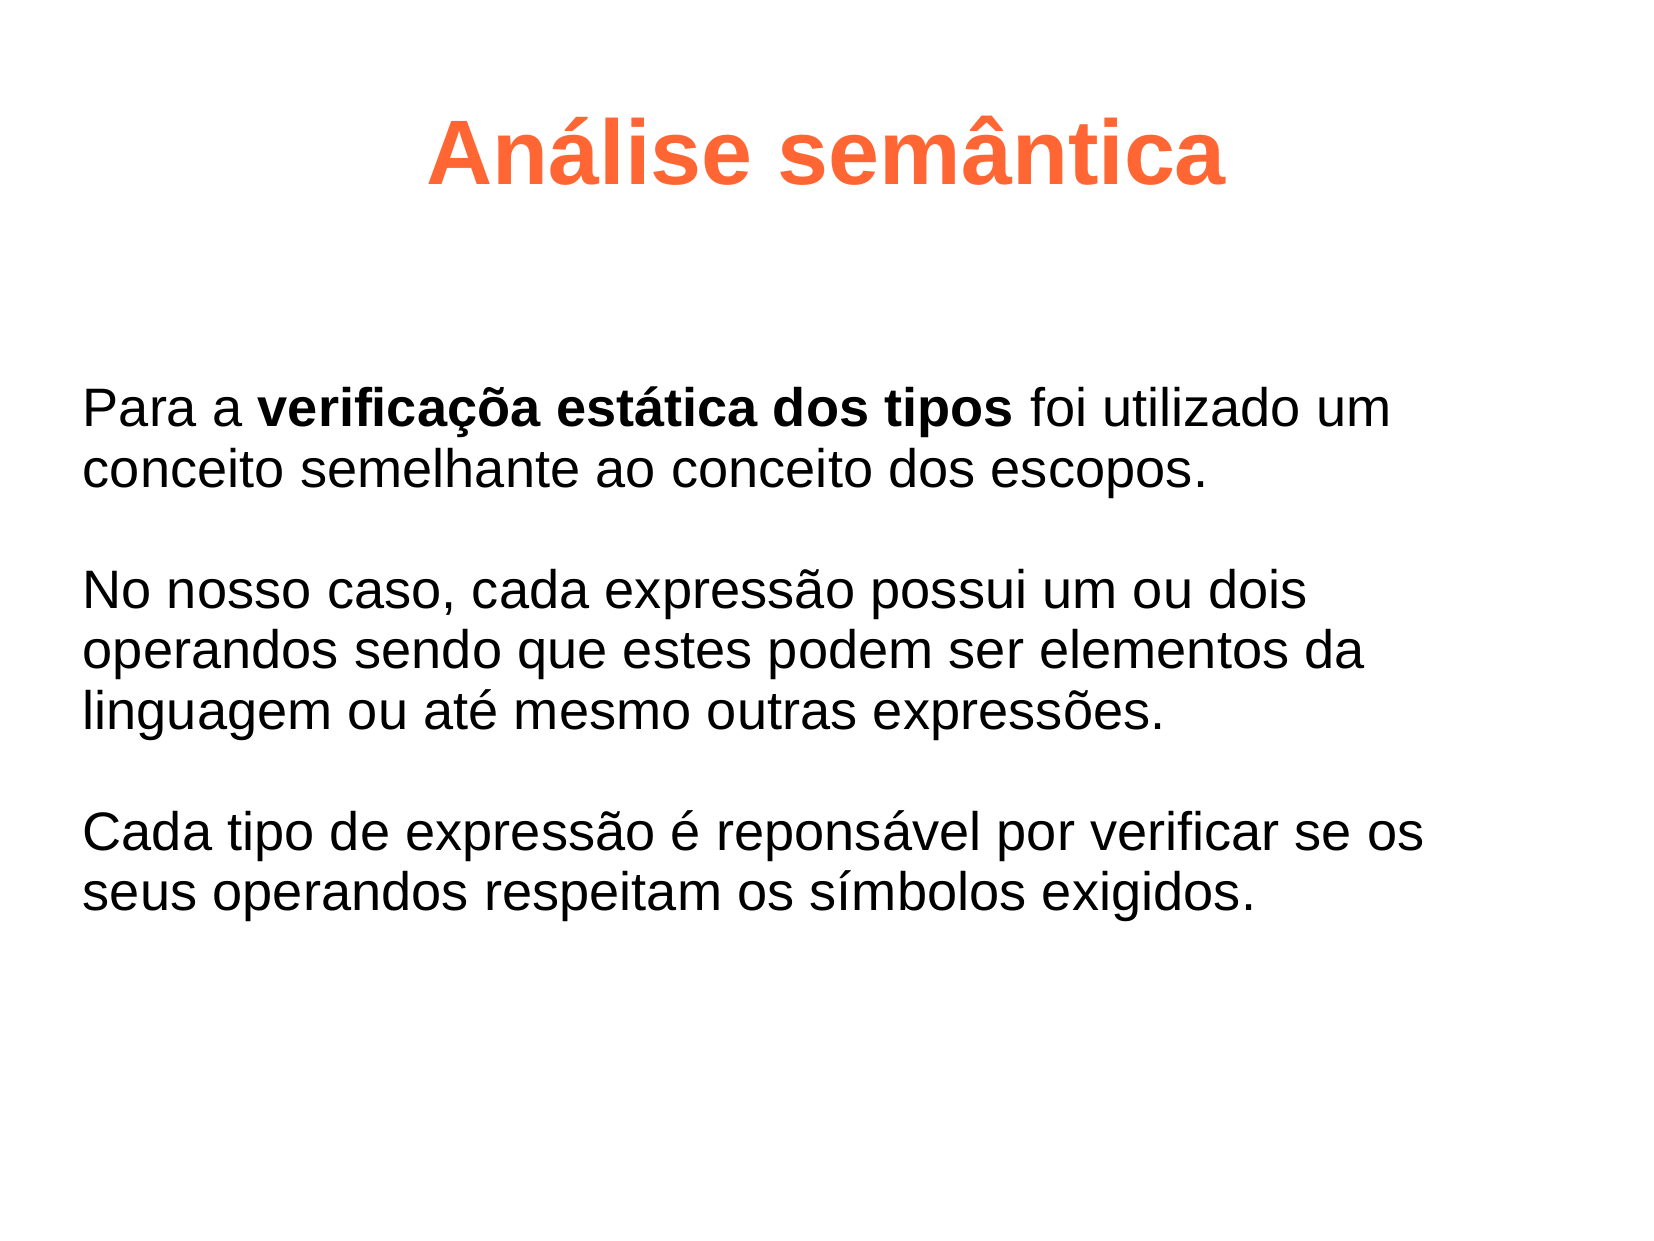

# Análise semântica
Para a verificaçõa estática dos tipos foi utilizado um conceito semelhante ao conceito dos escopos.
No nosso caso, cada expressão possui um ou dois operandos sendo que estes podem ser elementos da linguagem ou até mesmo outras expressões.
Cada tipo de expressão é reponsável por verificar se os seus operandos respeitam os símbolos exigidos.